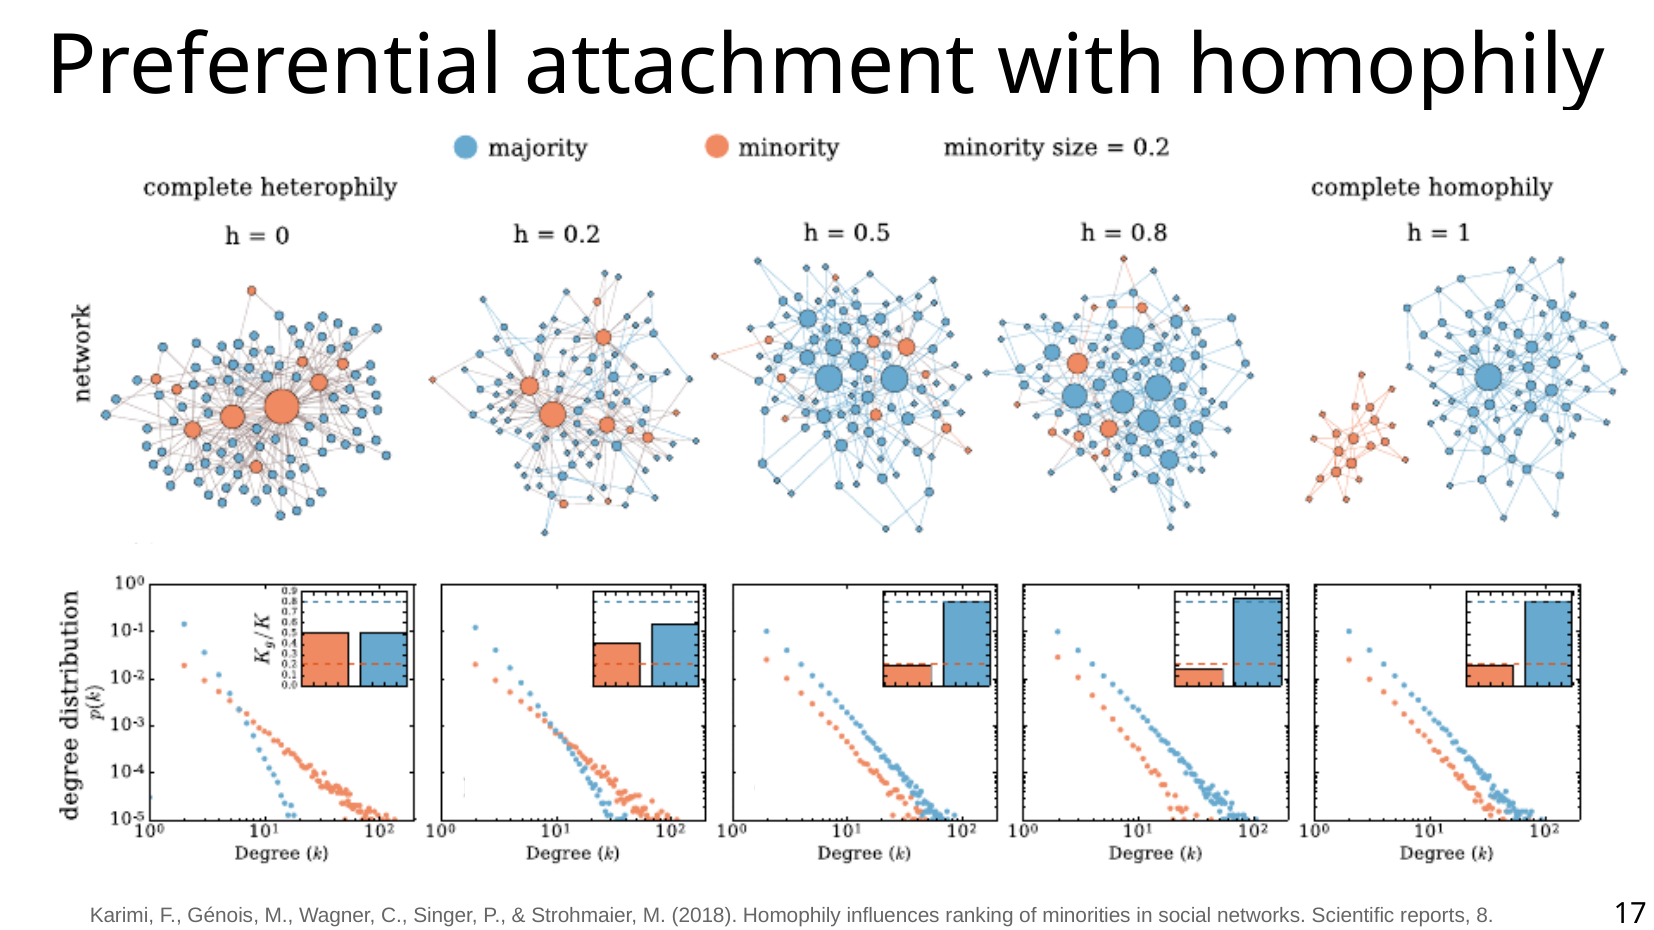

# Preferential attachment with homophily
17
Karimi, F., Génois, M., Wagner, C., Singer, P., & Strohmaier, M. (2018). Homophily influences ranking of minorities in social networks. Scientific reports, 8.